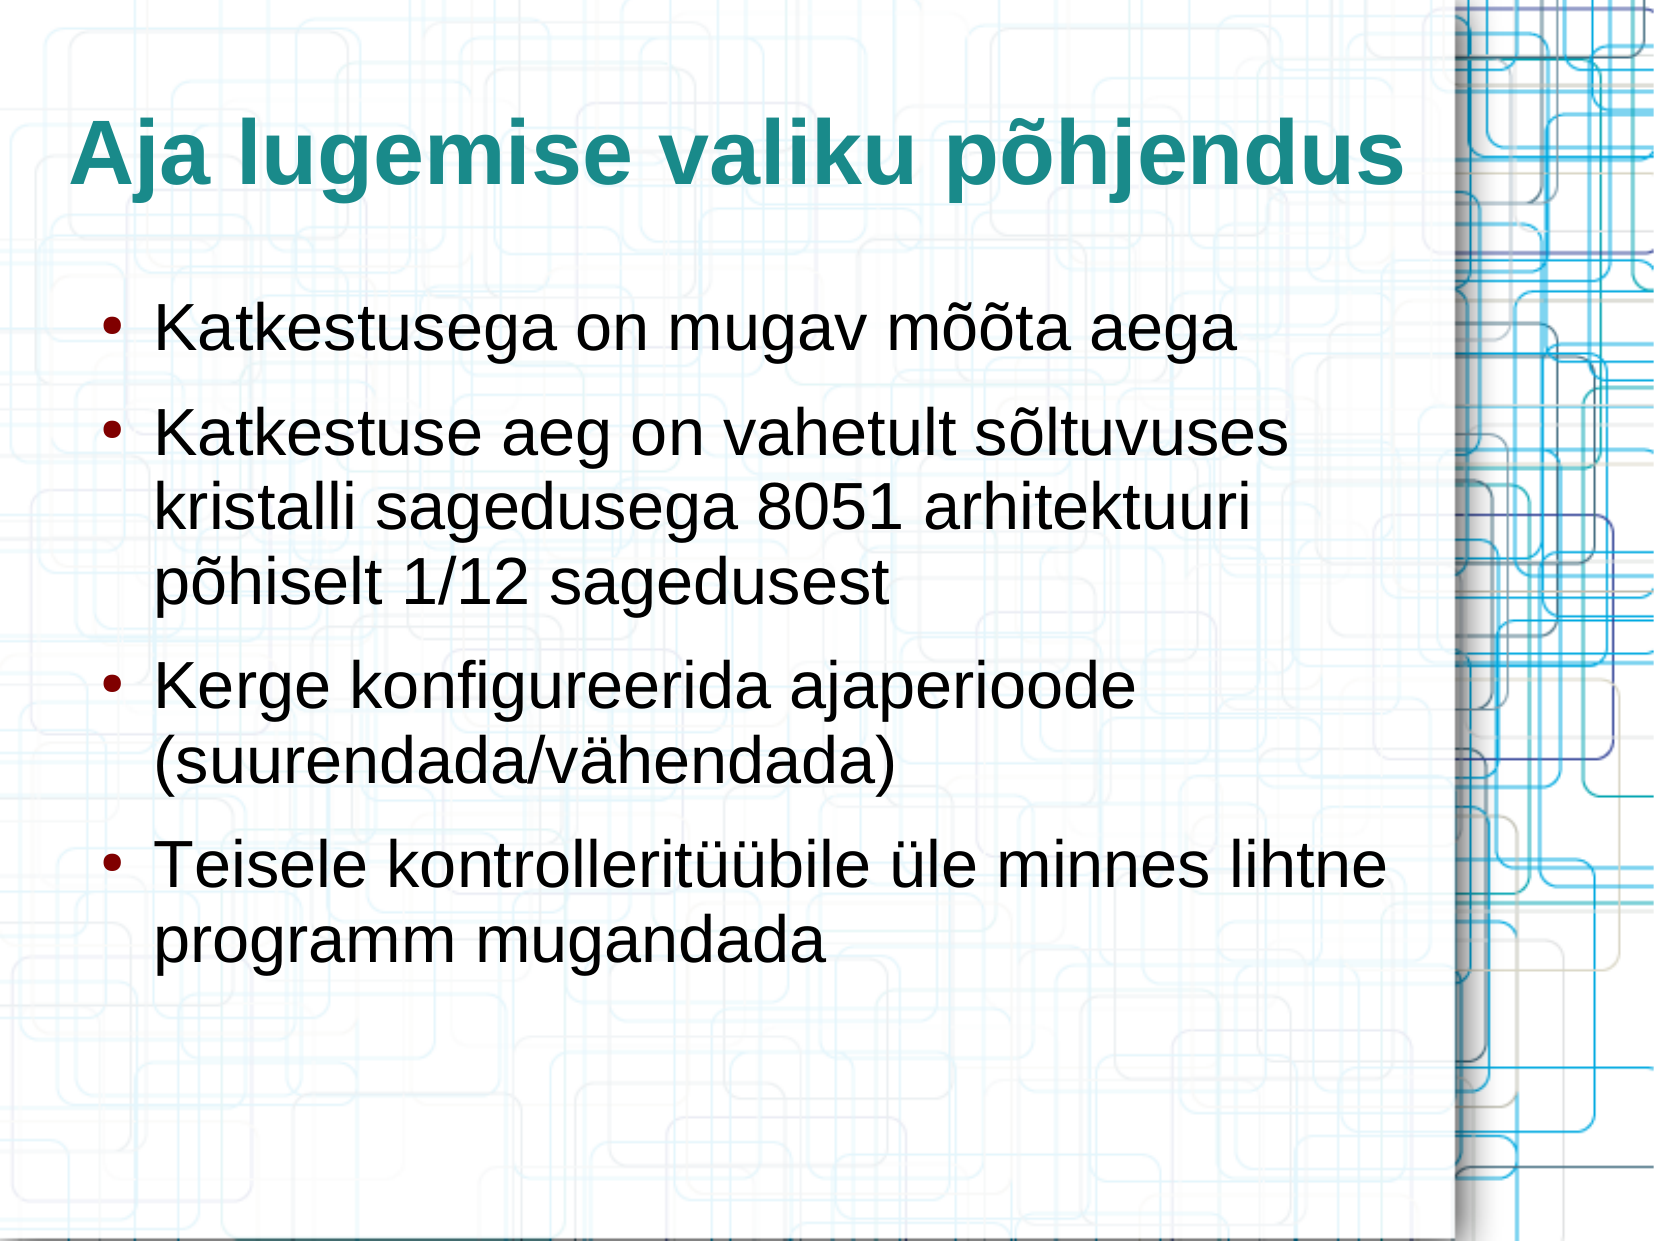

# Aja lugemise valiku põhjendus
Katkestusega on mugav mõõta aega
Katkestuse aeg on vahetult sõltuvuses kristalli sagedusega 8051 arhitektuuri põhiselt 1/12 sagedusest
Kerge konfigureerida ajaperioode (suurendada/vähendada)
Teisele kontrolleritüübile üle minnes lihtne programm mugandada